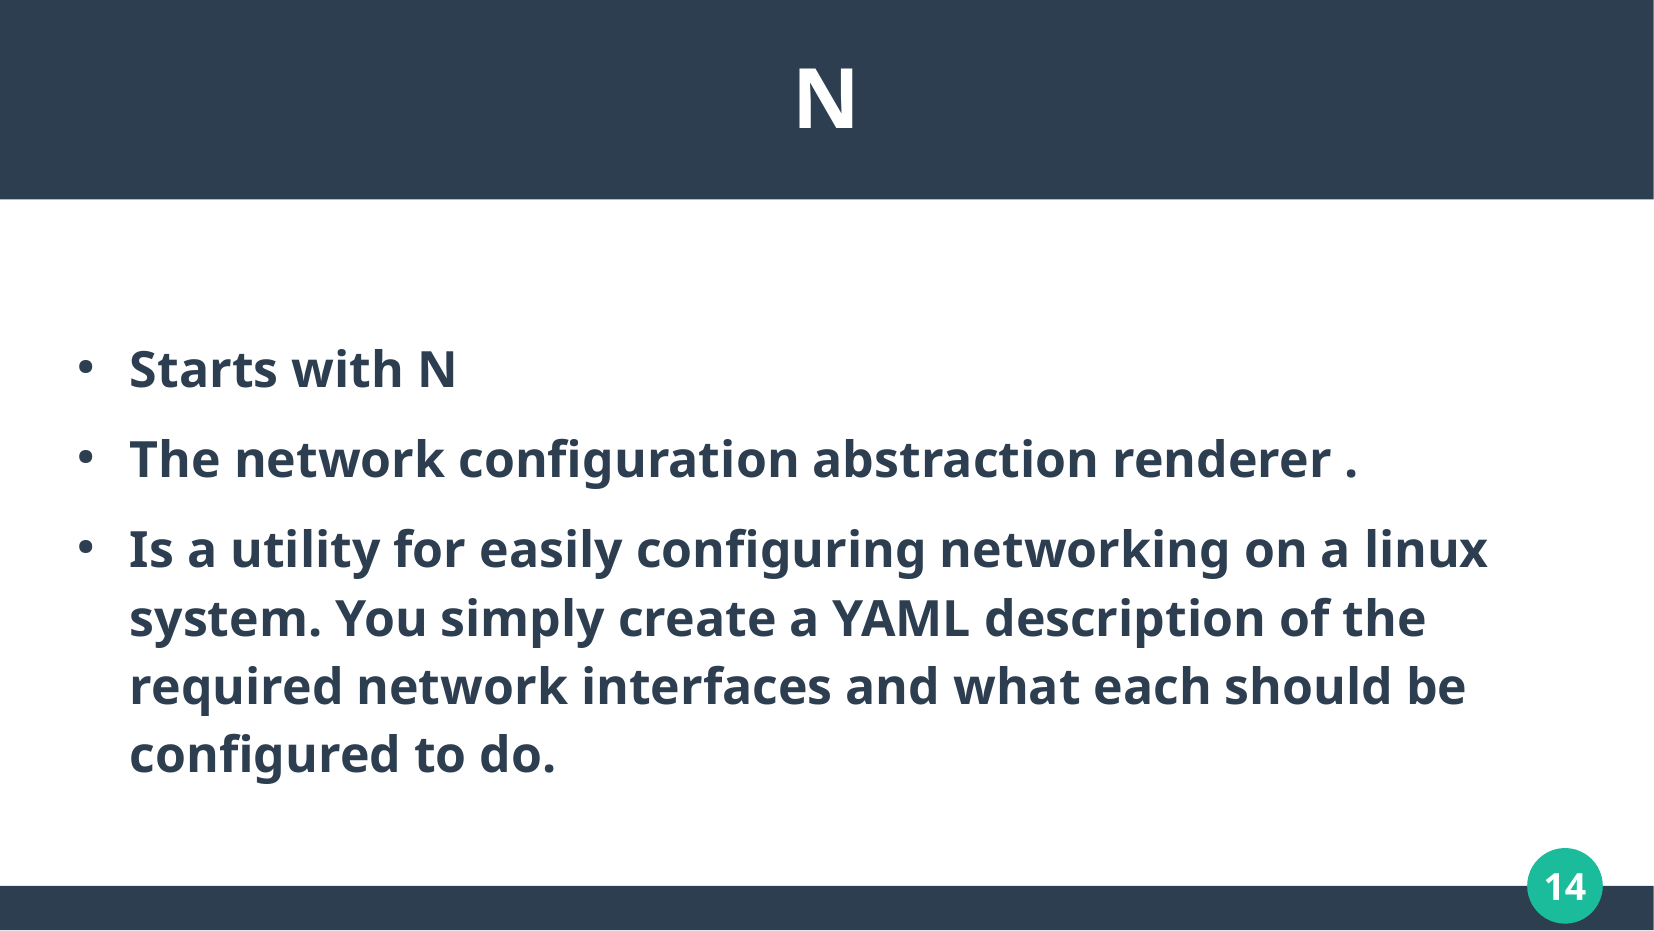

# N
Starts with N
The network configuration abstraction renderer .
Is a utility for easily configuring networking on a linux system. You simply create a YAML description of the required network interfaces and what each should be configured to do.